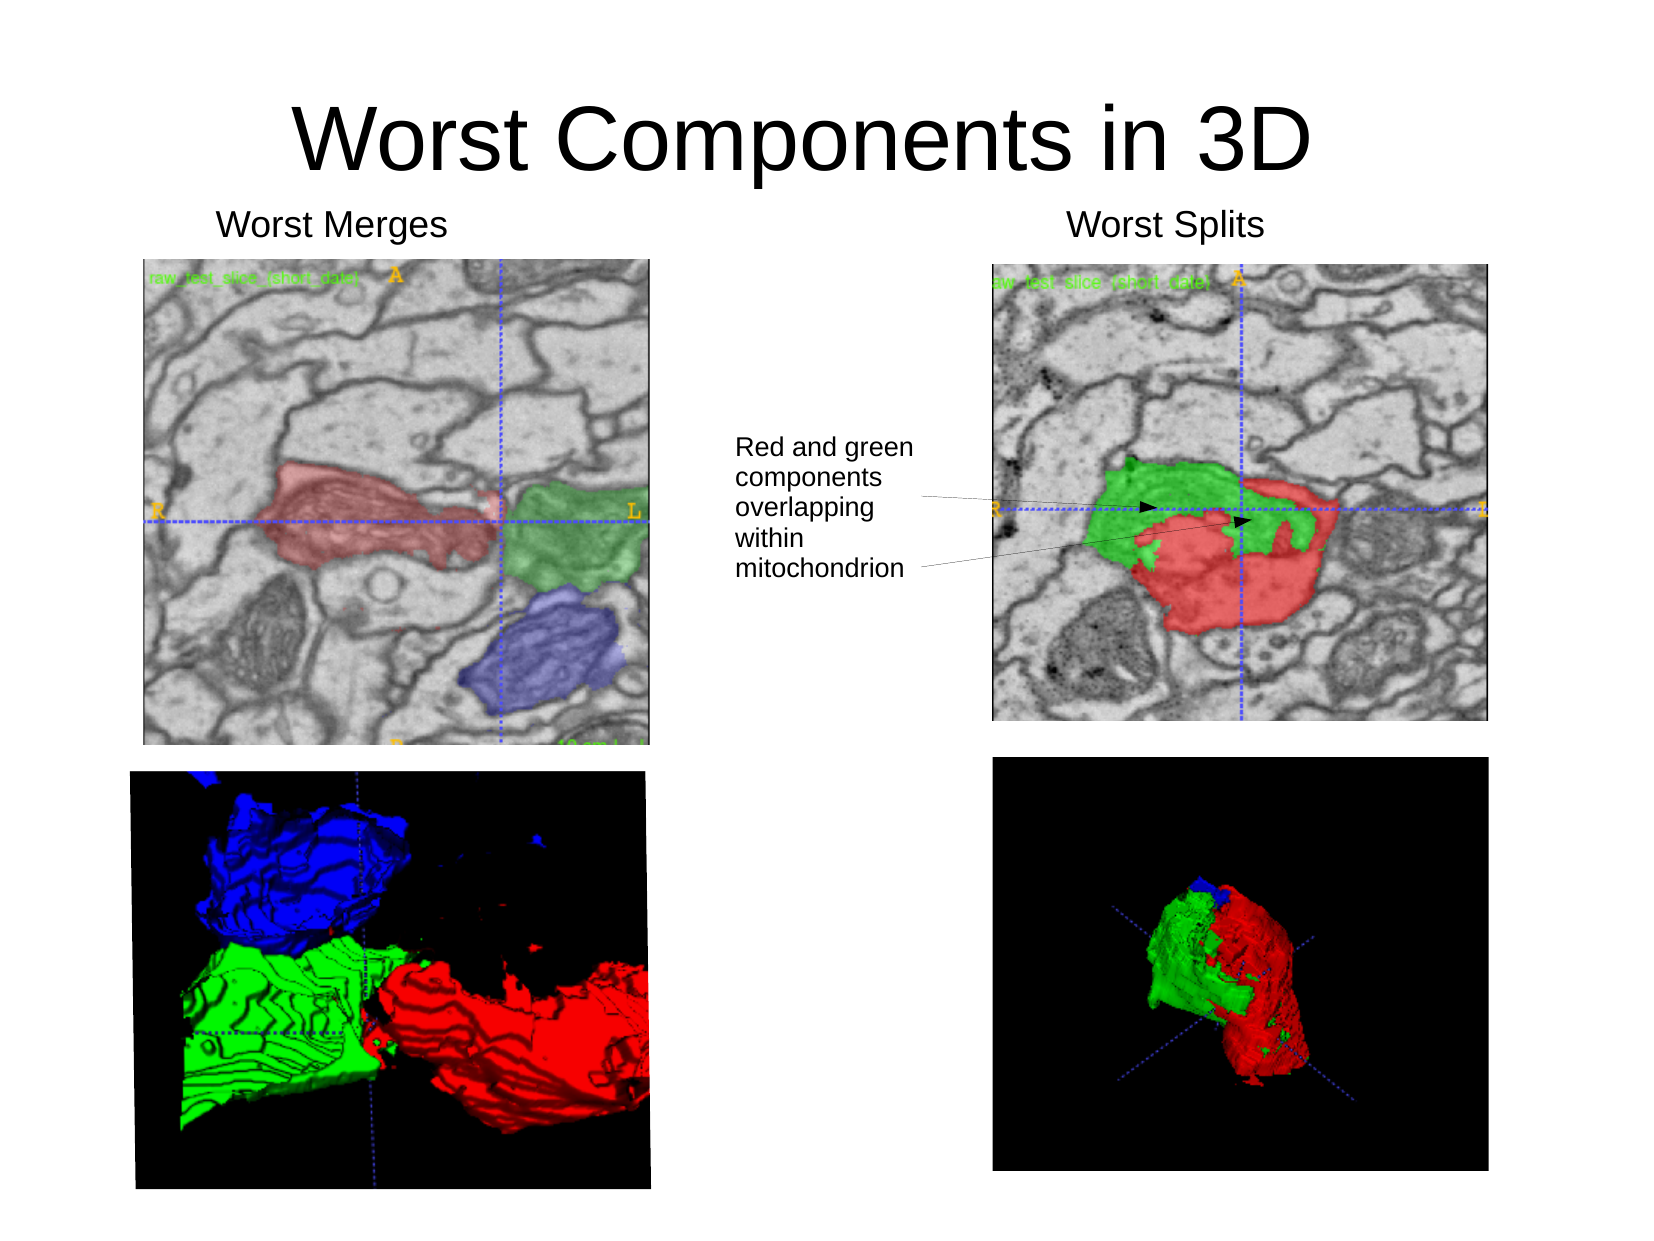

# Worst Components in 3D
Worst Merges
Worst Splits
Red and green components overlapping within mitochondrion